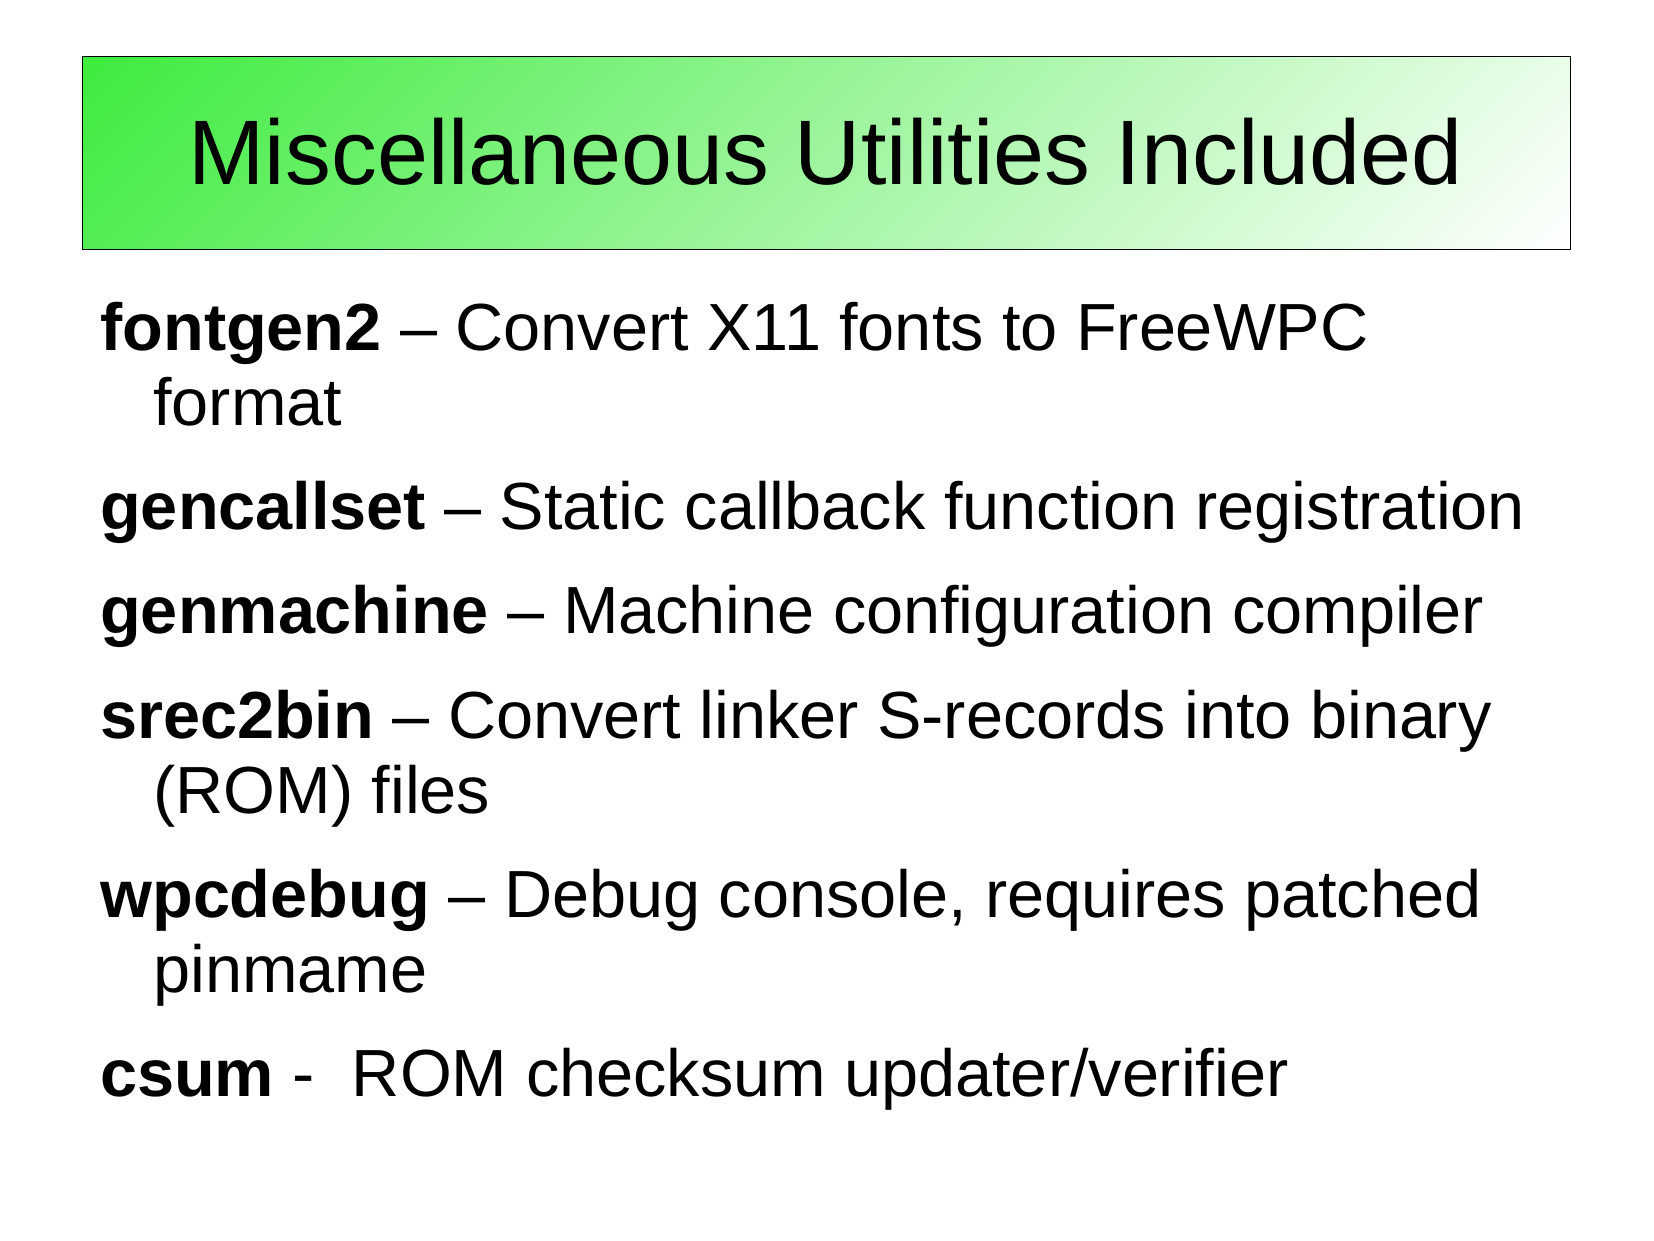

# Miscellaneous Utilities Included
fontgen2 – Convert X11 fonts to FreeWPC format
gencallset – Static callback function registration
genmachine – Machine configuration compiler
srec2bin – Convert linker S-records into binary (ROM) files
wpcdebug – Debug console, requires patched pinmame
csum - ROM checksum updater/verifier